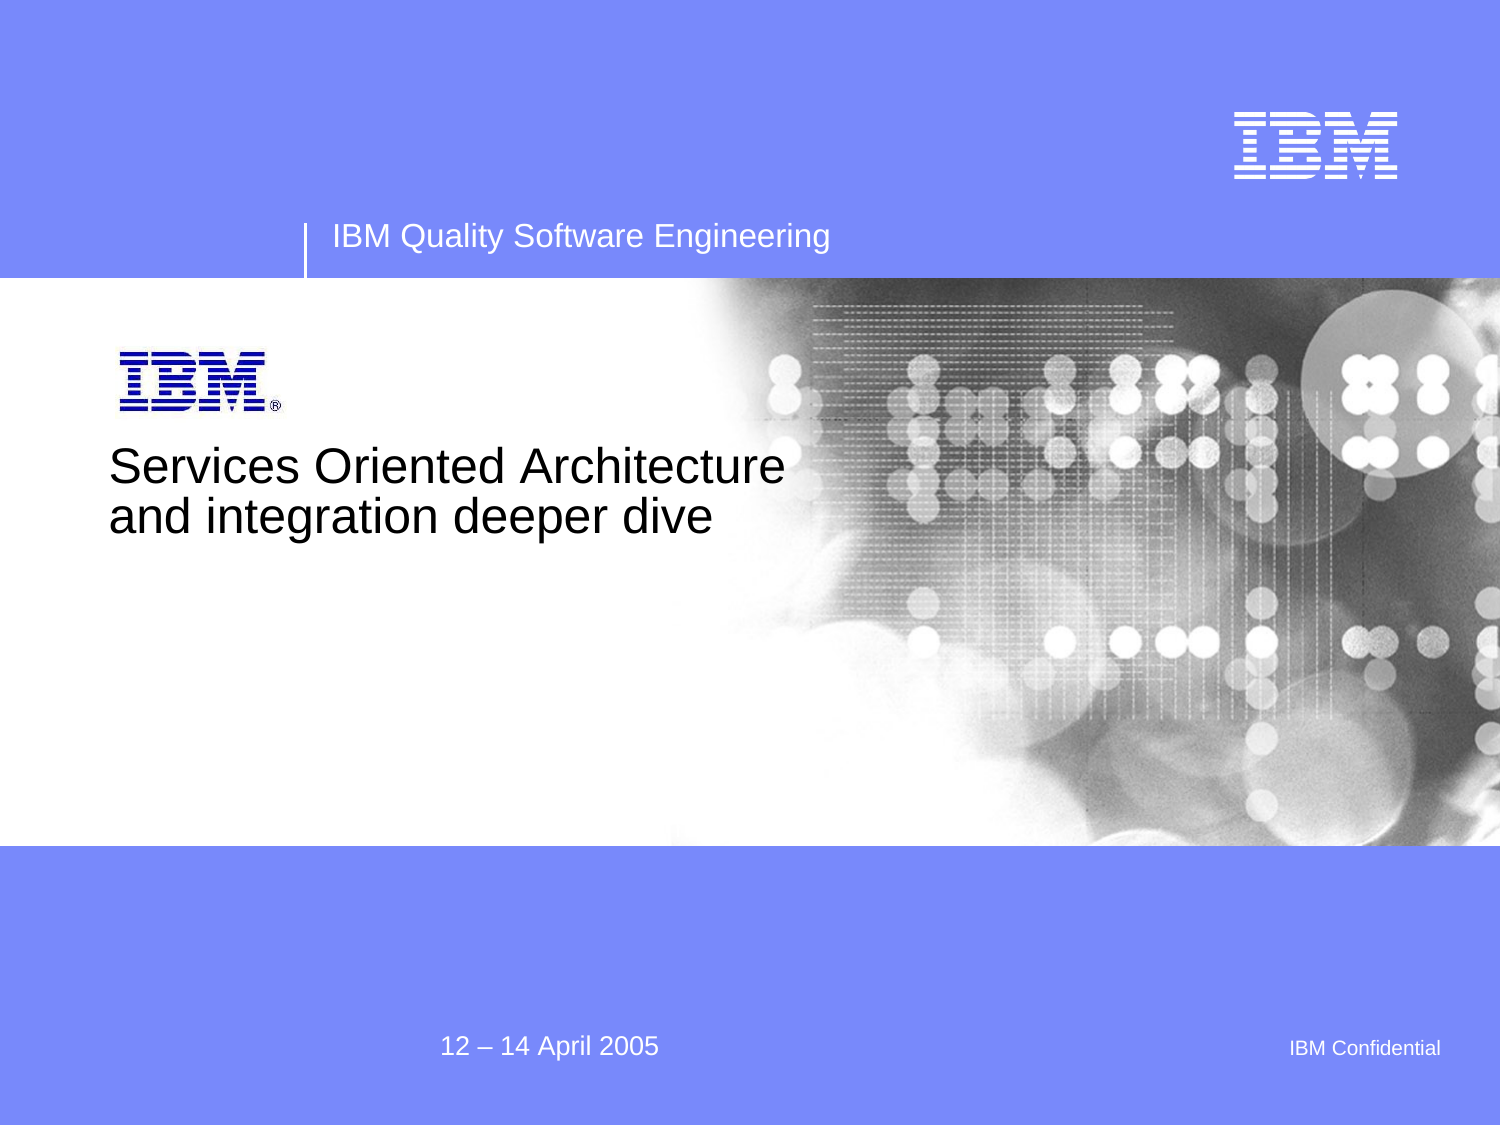

# Services Oriented Architecture and integration deeper dive
Marc Fiammante
Distinguished Engineer
marc.fiammante@fr.ibm.com